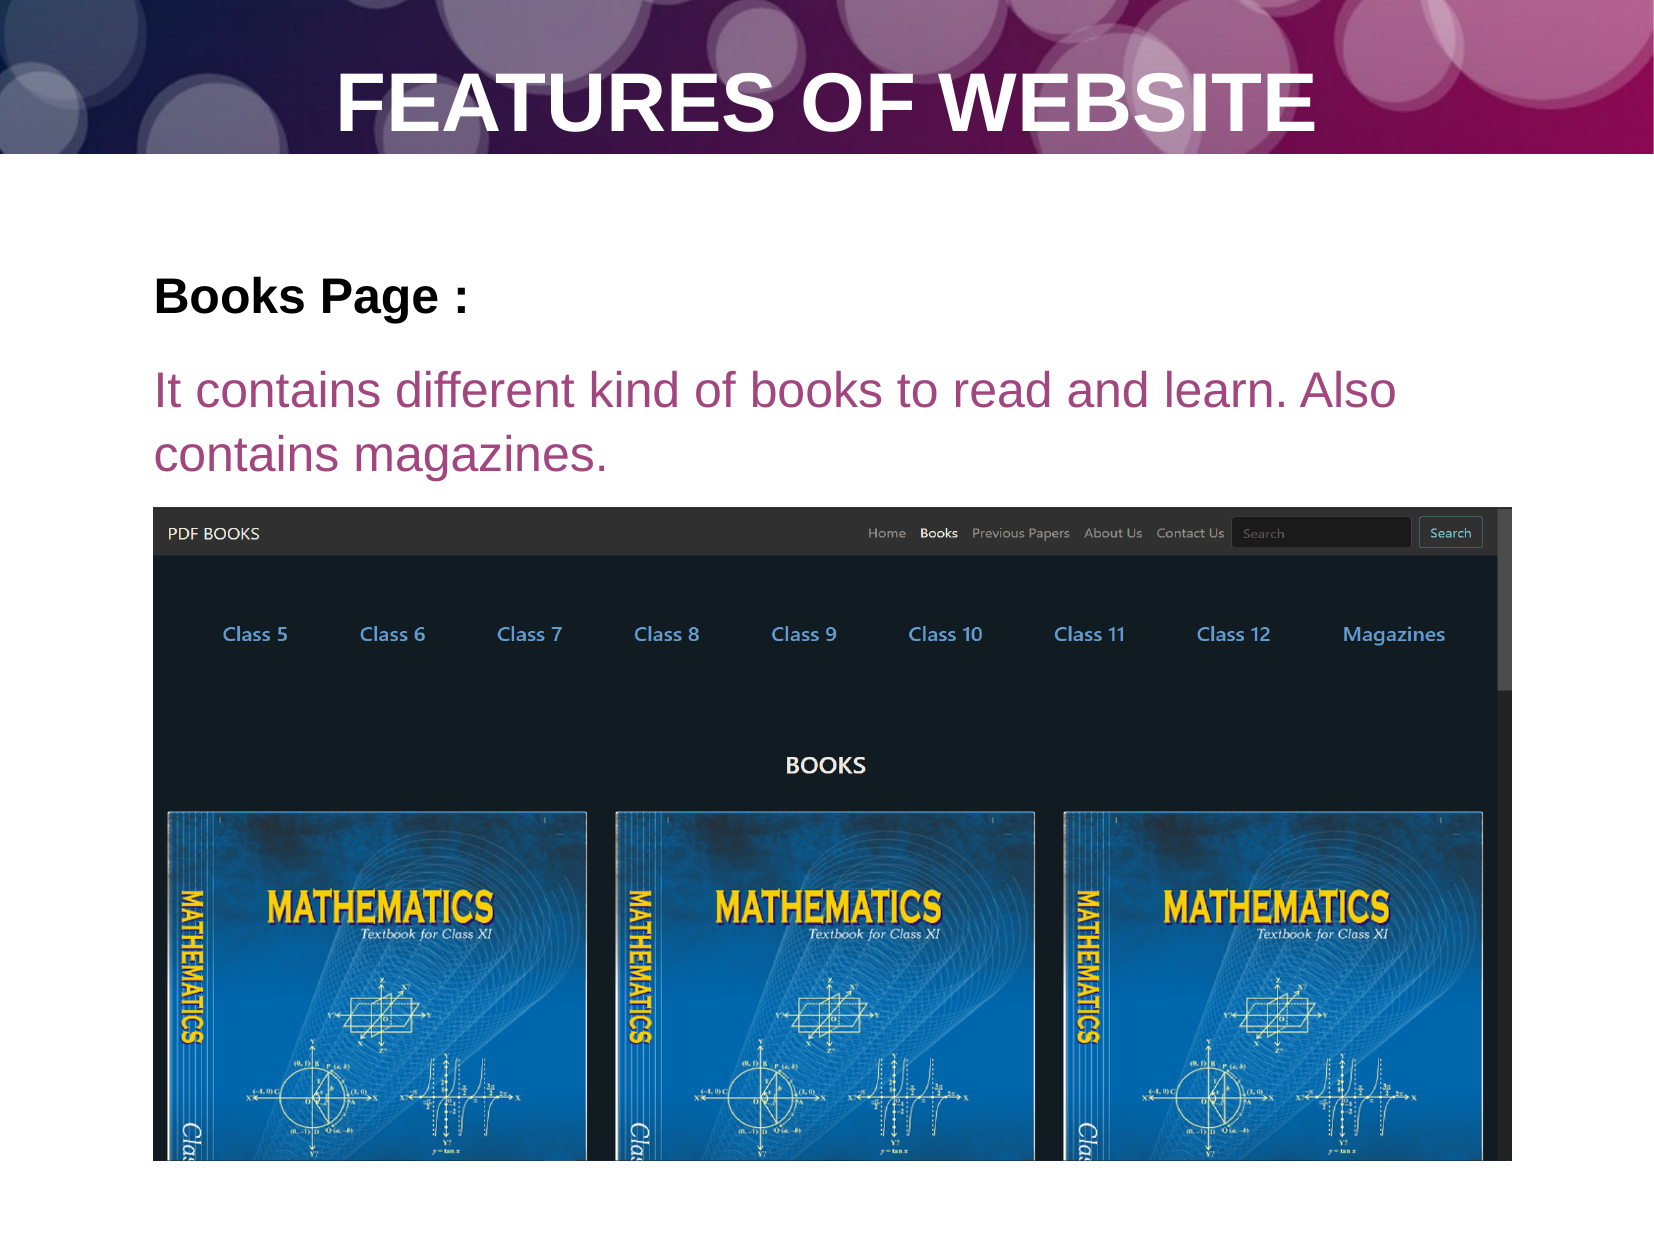

# FEATURES OF WEBSITE
Books Page :
It contains different kind of books to read and learn. Also contains magazines.